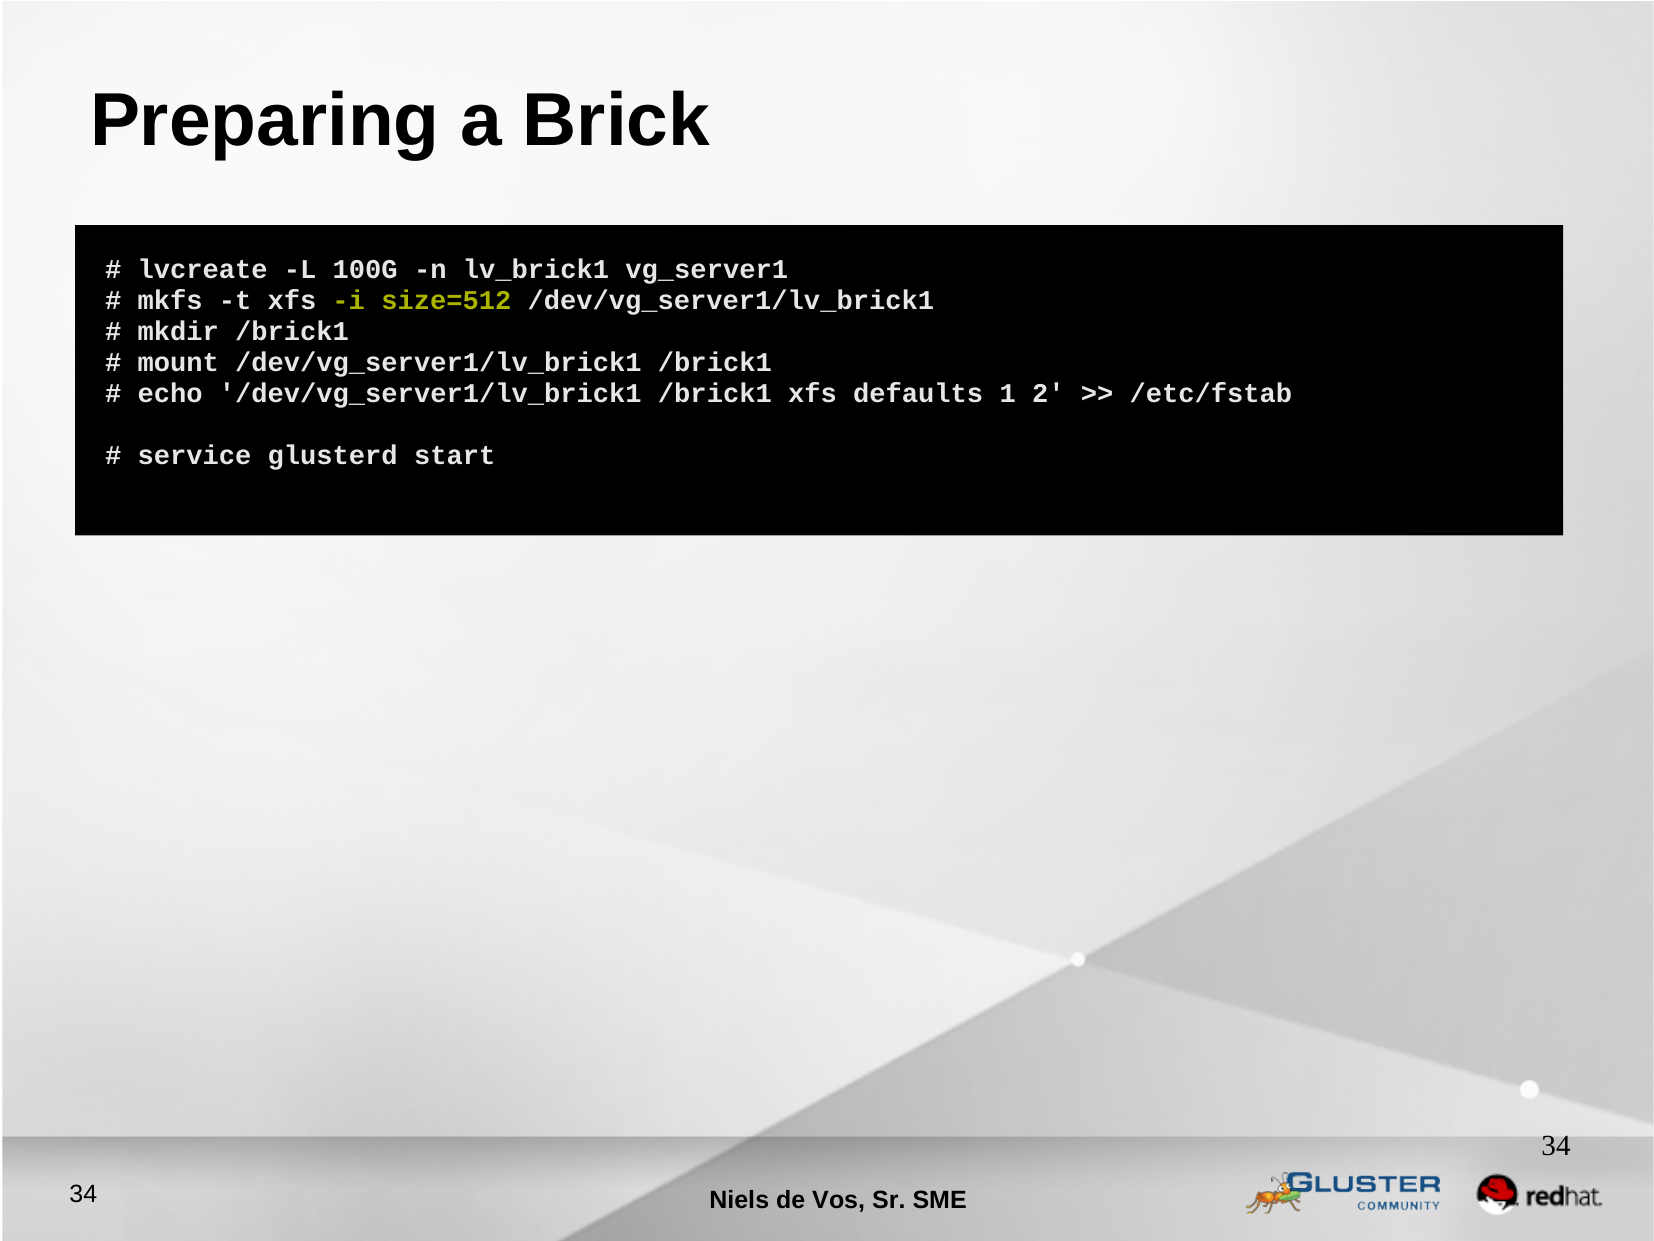

# Preparing a Brick
# lvcreate -L 100G -n lv_brick1 vg_server1
# mkfs -t xfs -i size=512 /dev/vg_server1/lv_brick1
# mkdir /brick1
# mount /dev/vg_server1/lv_brick1 /brick1
# echo '/dev/vg_server1/lv_brick1 /brick1 xfs defaults 1 2' >> /etc/fstab
# service glusterd start
34